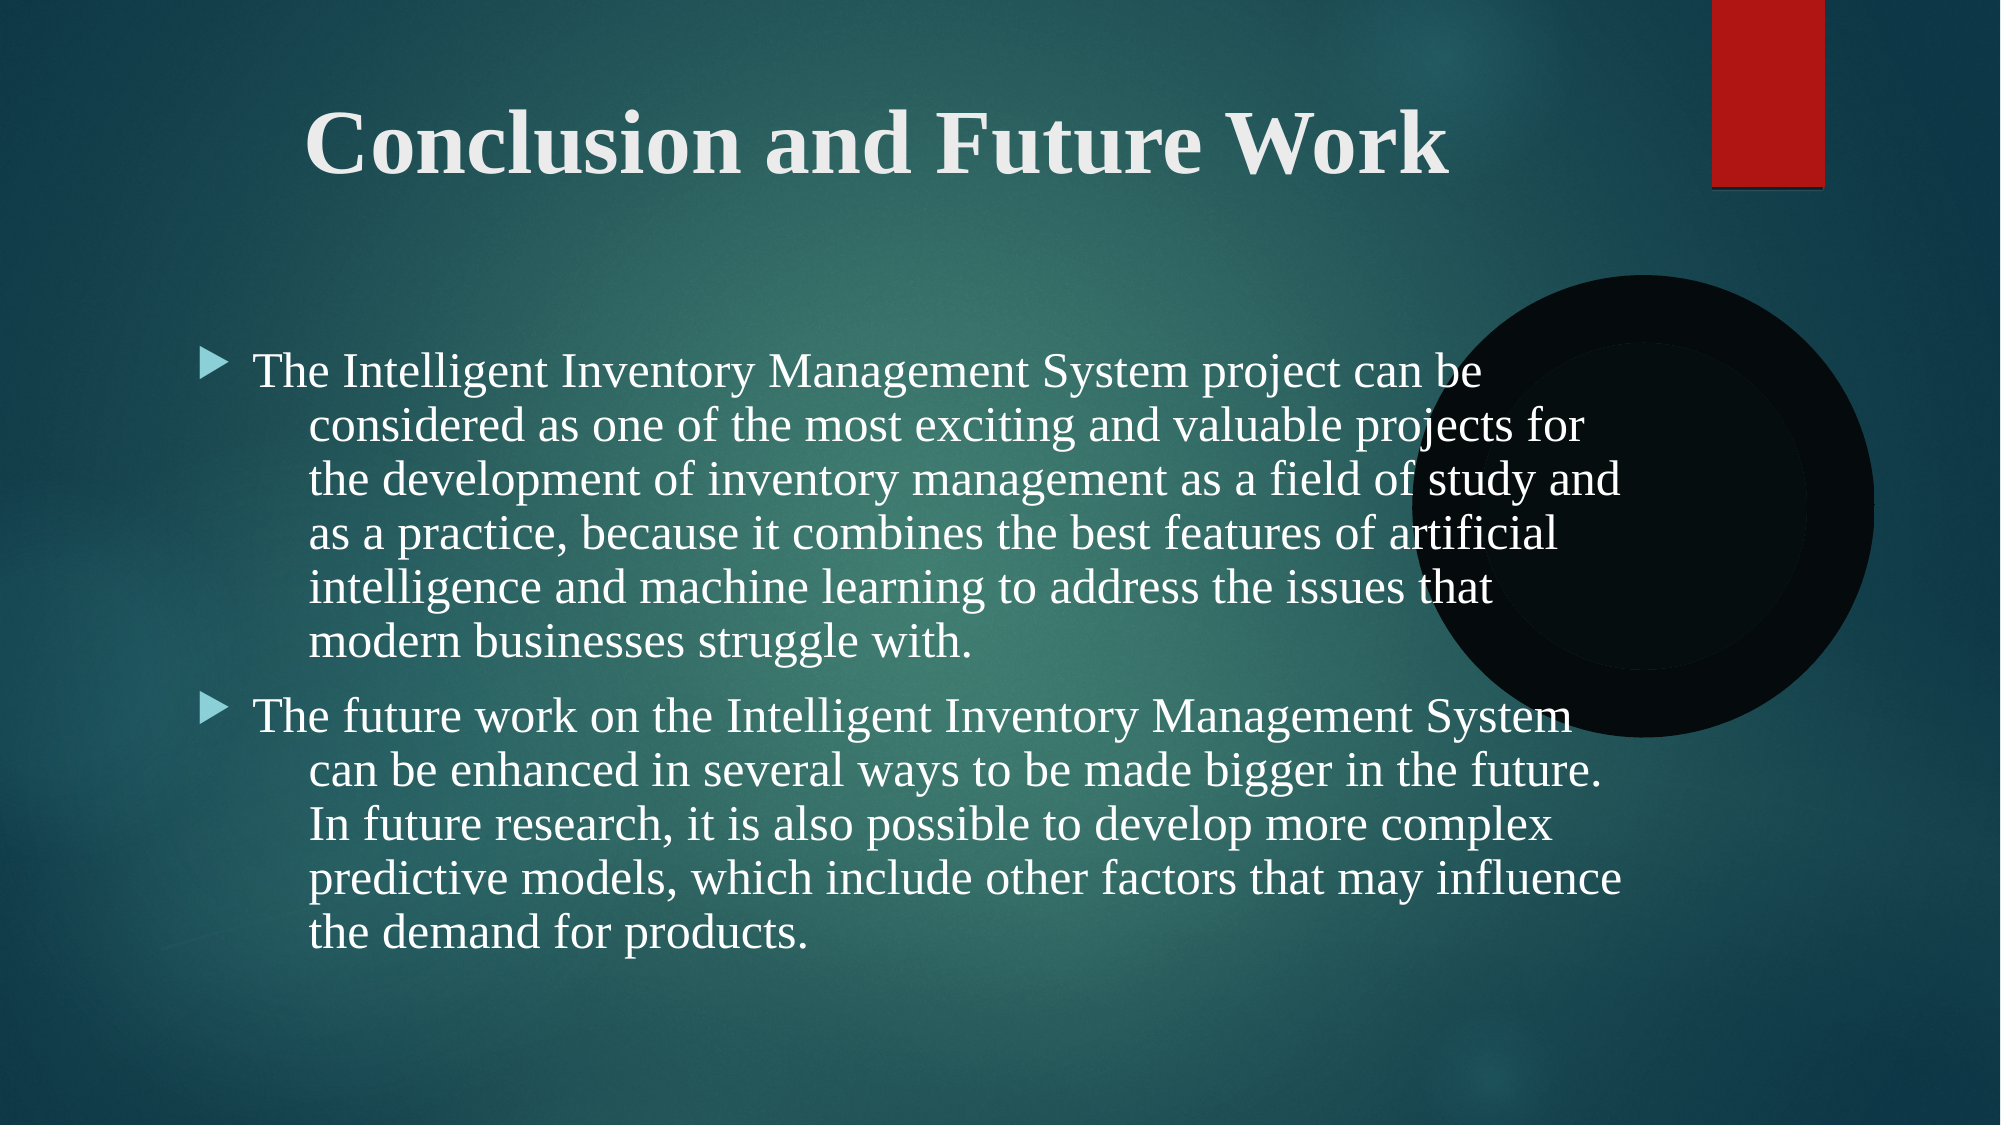

# Conclusion and Future Work
The Intelligent Inventory Management System project can be considered as one of the most exciting and valuable projects for the development of inventory management as a field of study and as a practice, because it combines the best features of artificial intelligence and machine learning to address the issues that modern businesses struggle with.
The future work on the Intelligent Inventory Management System can be enhanced in several ways to be made bigger in the future. In future research, it is also possible to develop more complex predictive models, which include other factors that may influence the demand for products.